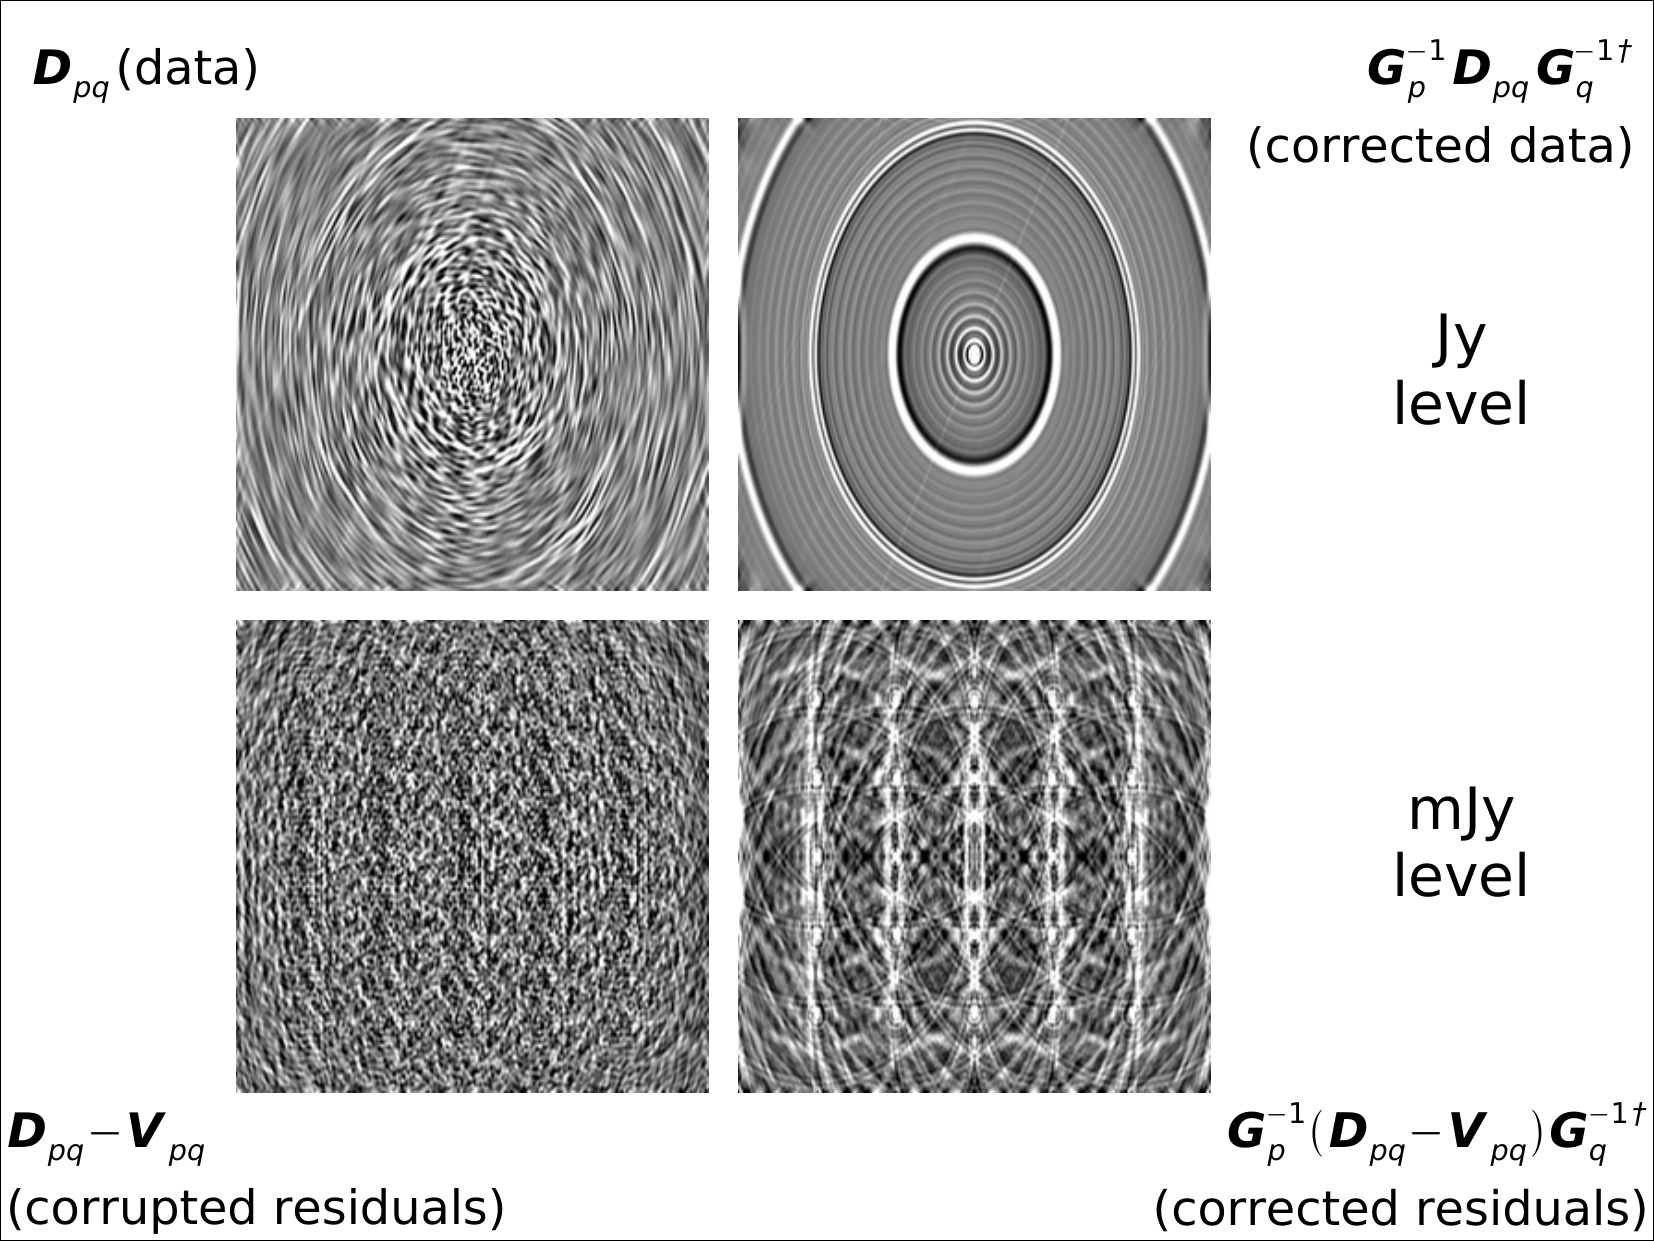

Jy
level
mJy
level
MeqTrees -- 3rd MCCT SKADS Training School, Paris